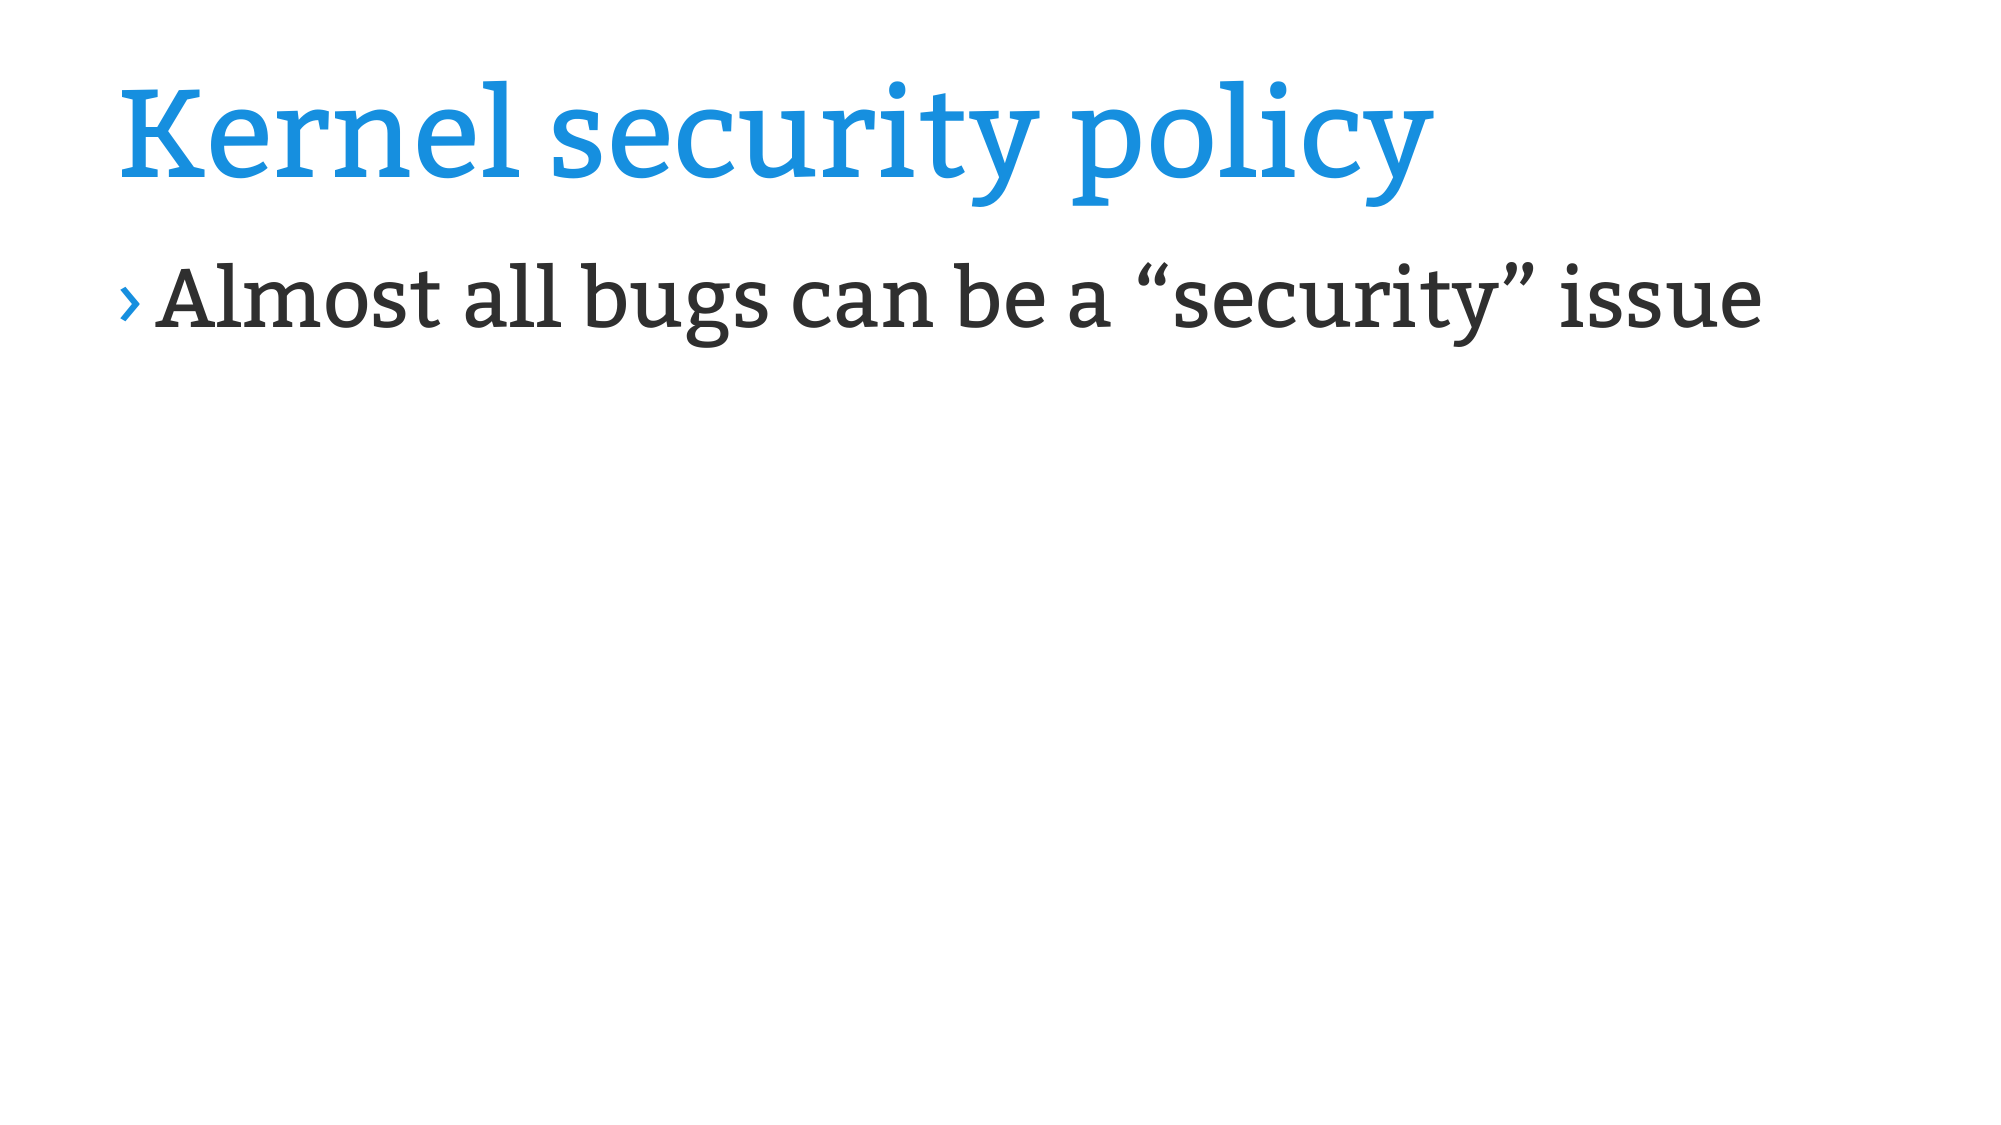

# Kernel security policy
Almost all bugs can be a “security” issue